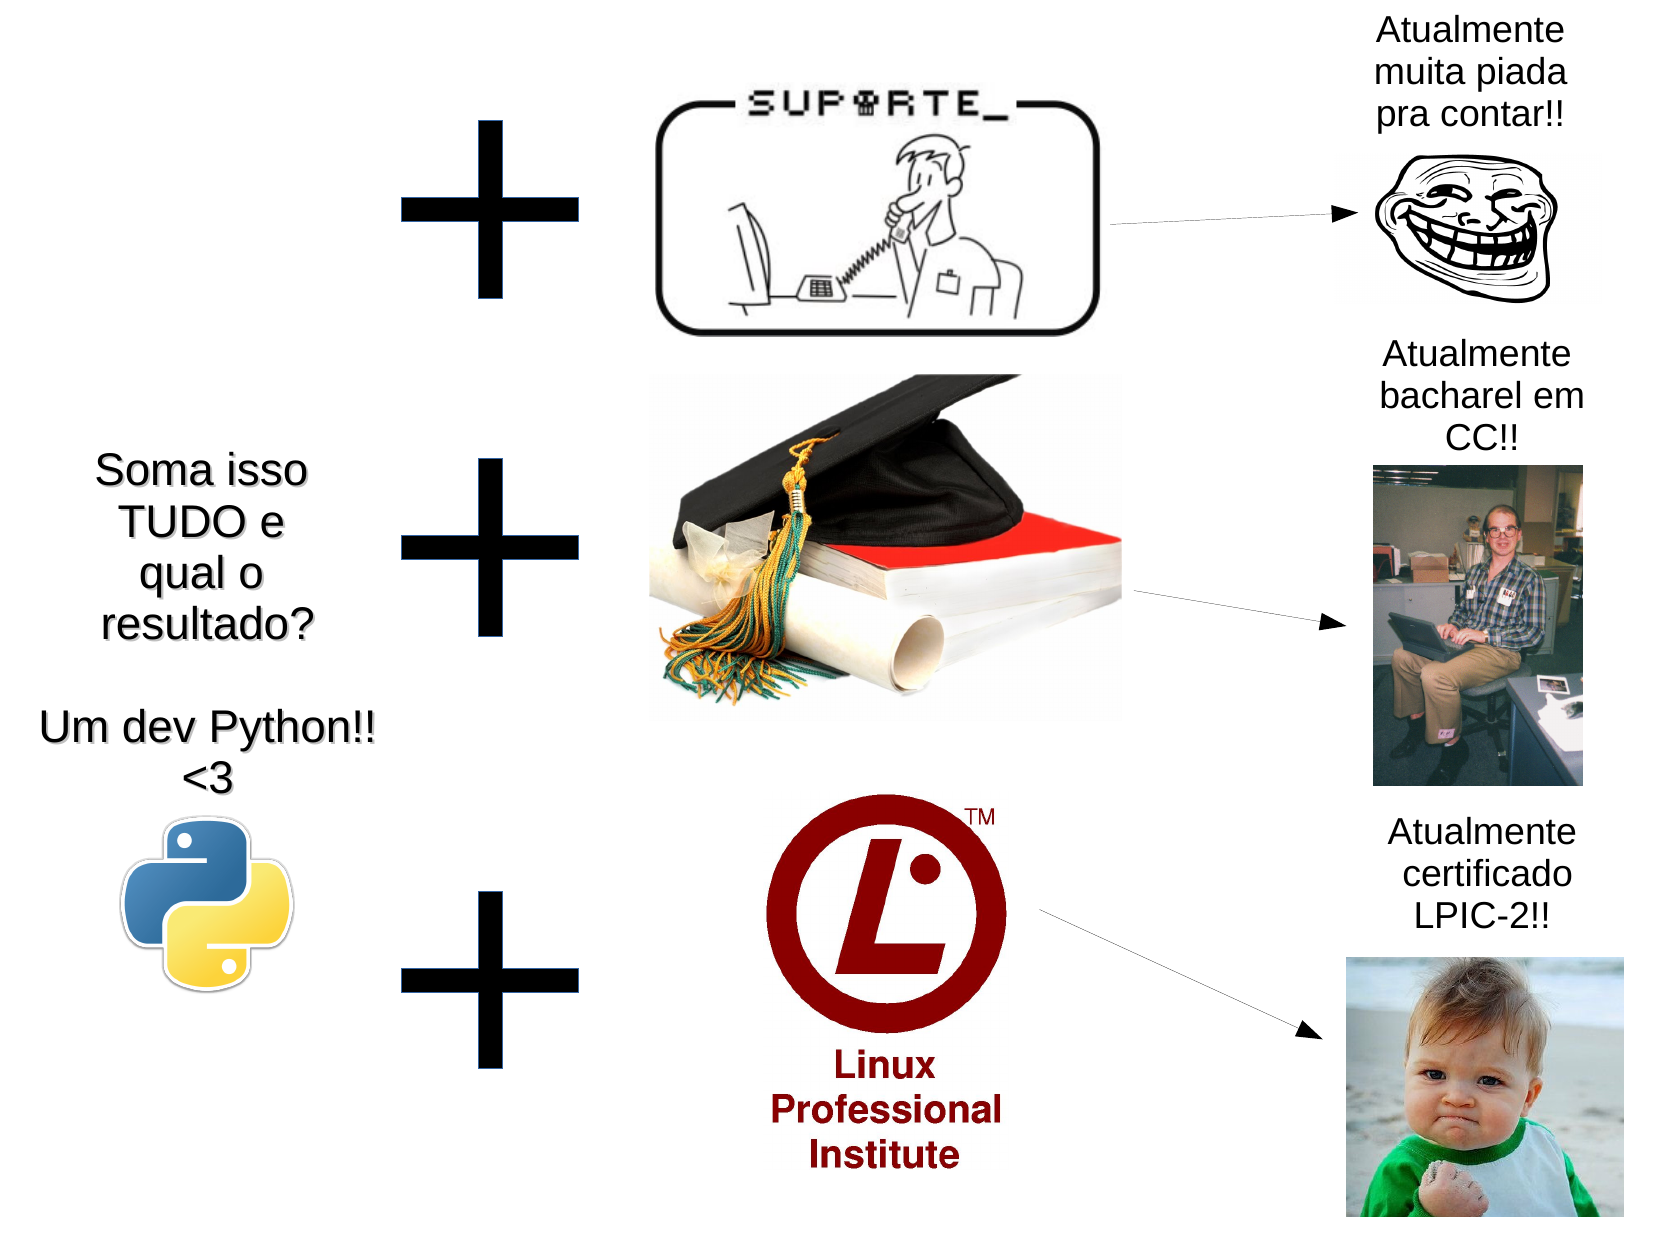

Atualmente
muita piada pra contar!!
Atualmente
bacharel em CC!!
Soma isso
TUDO e
qual o
resultado?
Um dev Python!!
<3
Atualmente
certificado
LPIC-2!!